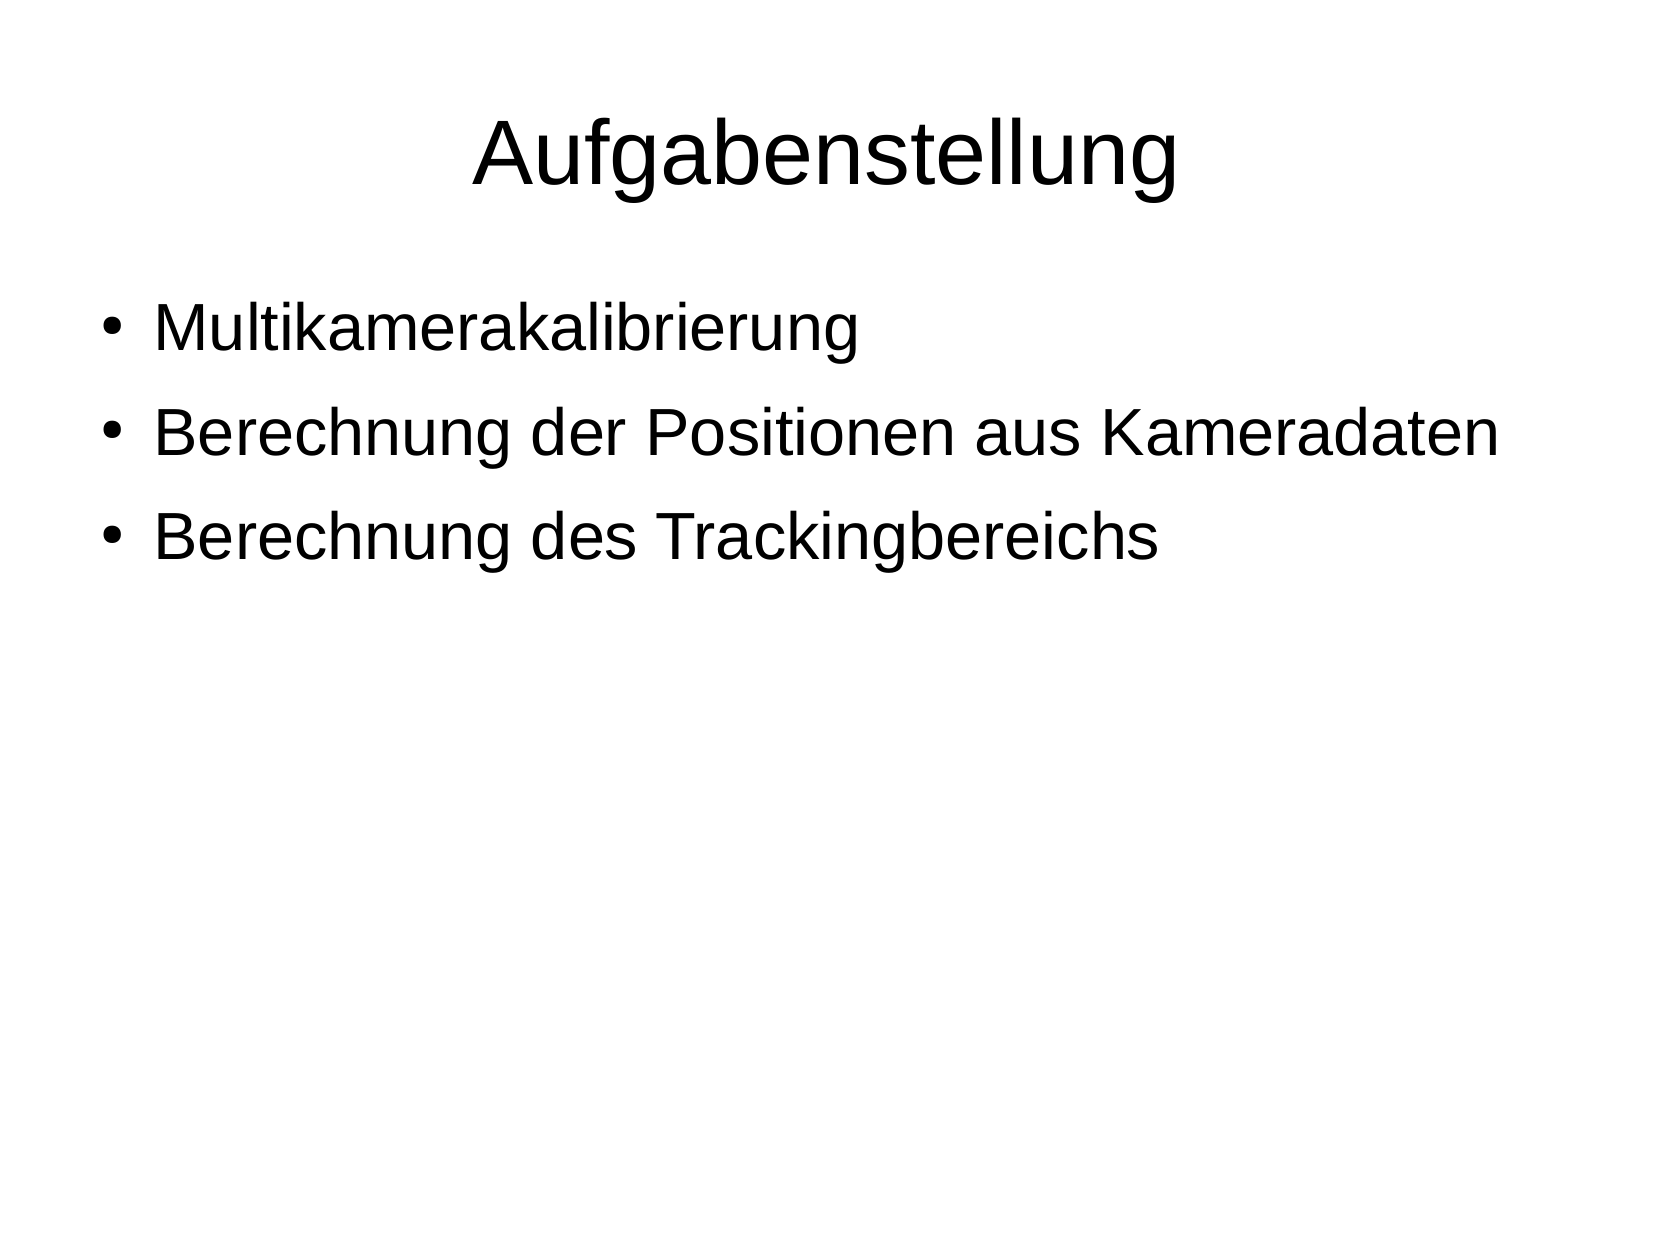

# Aufgabenstellung
Multikamerakalibrierung
Berechnung der Positionen aus Kameradaten
Berechnung des Trackingbereichs